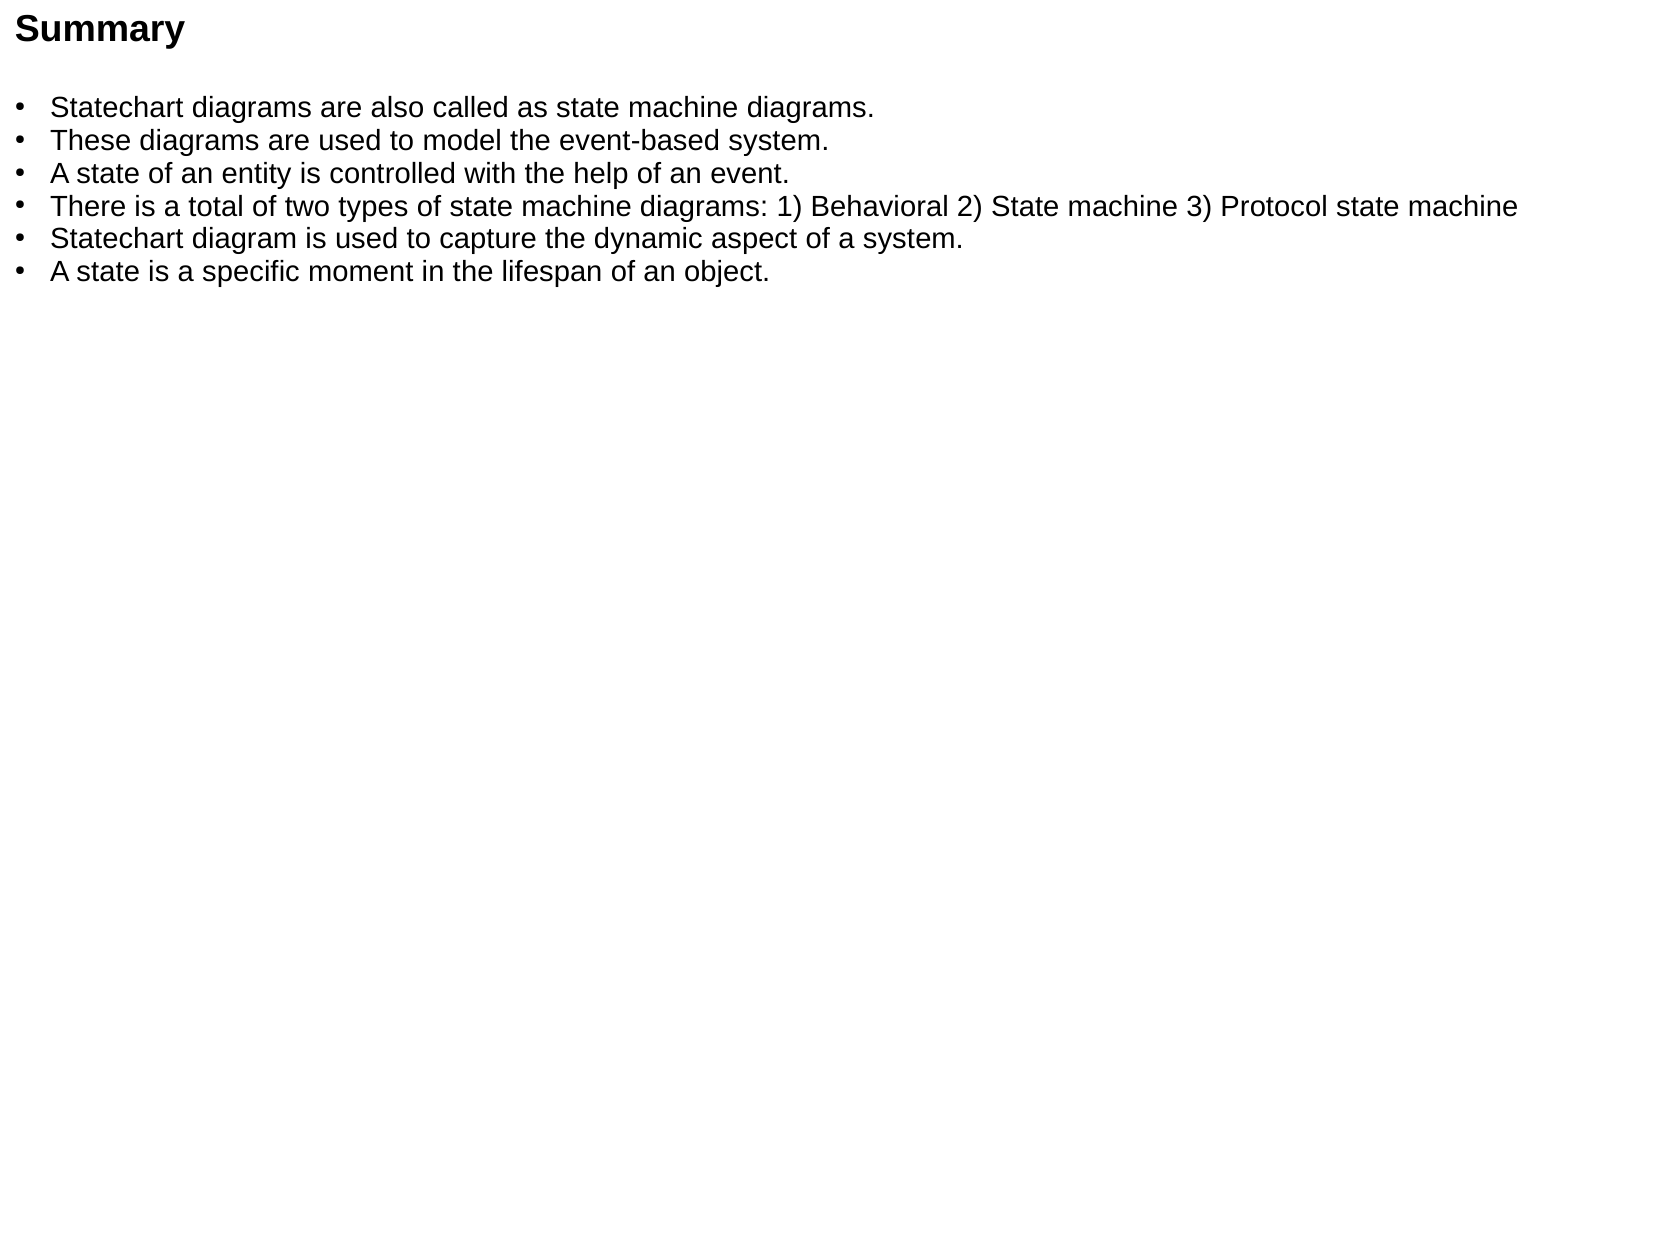

Summary
Statechart diagrams are also called as state machine diagrams.
These diagrams are used to model the event-based system.
A state of an entity is controlled with the help of an event.
There is a total of two types of state machine diagrams: 1) Behavioral 2) State machine 3) Protocol state machine
Statechart diagram is used to capture the dynamic aspect of a system.
A state is a specific moment in the lifespan of an object.